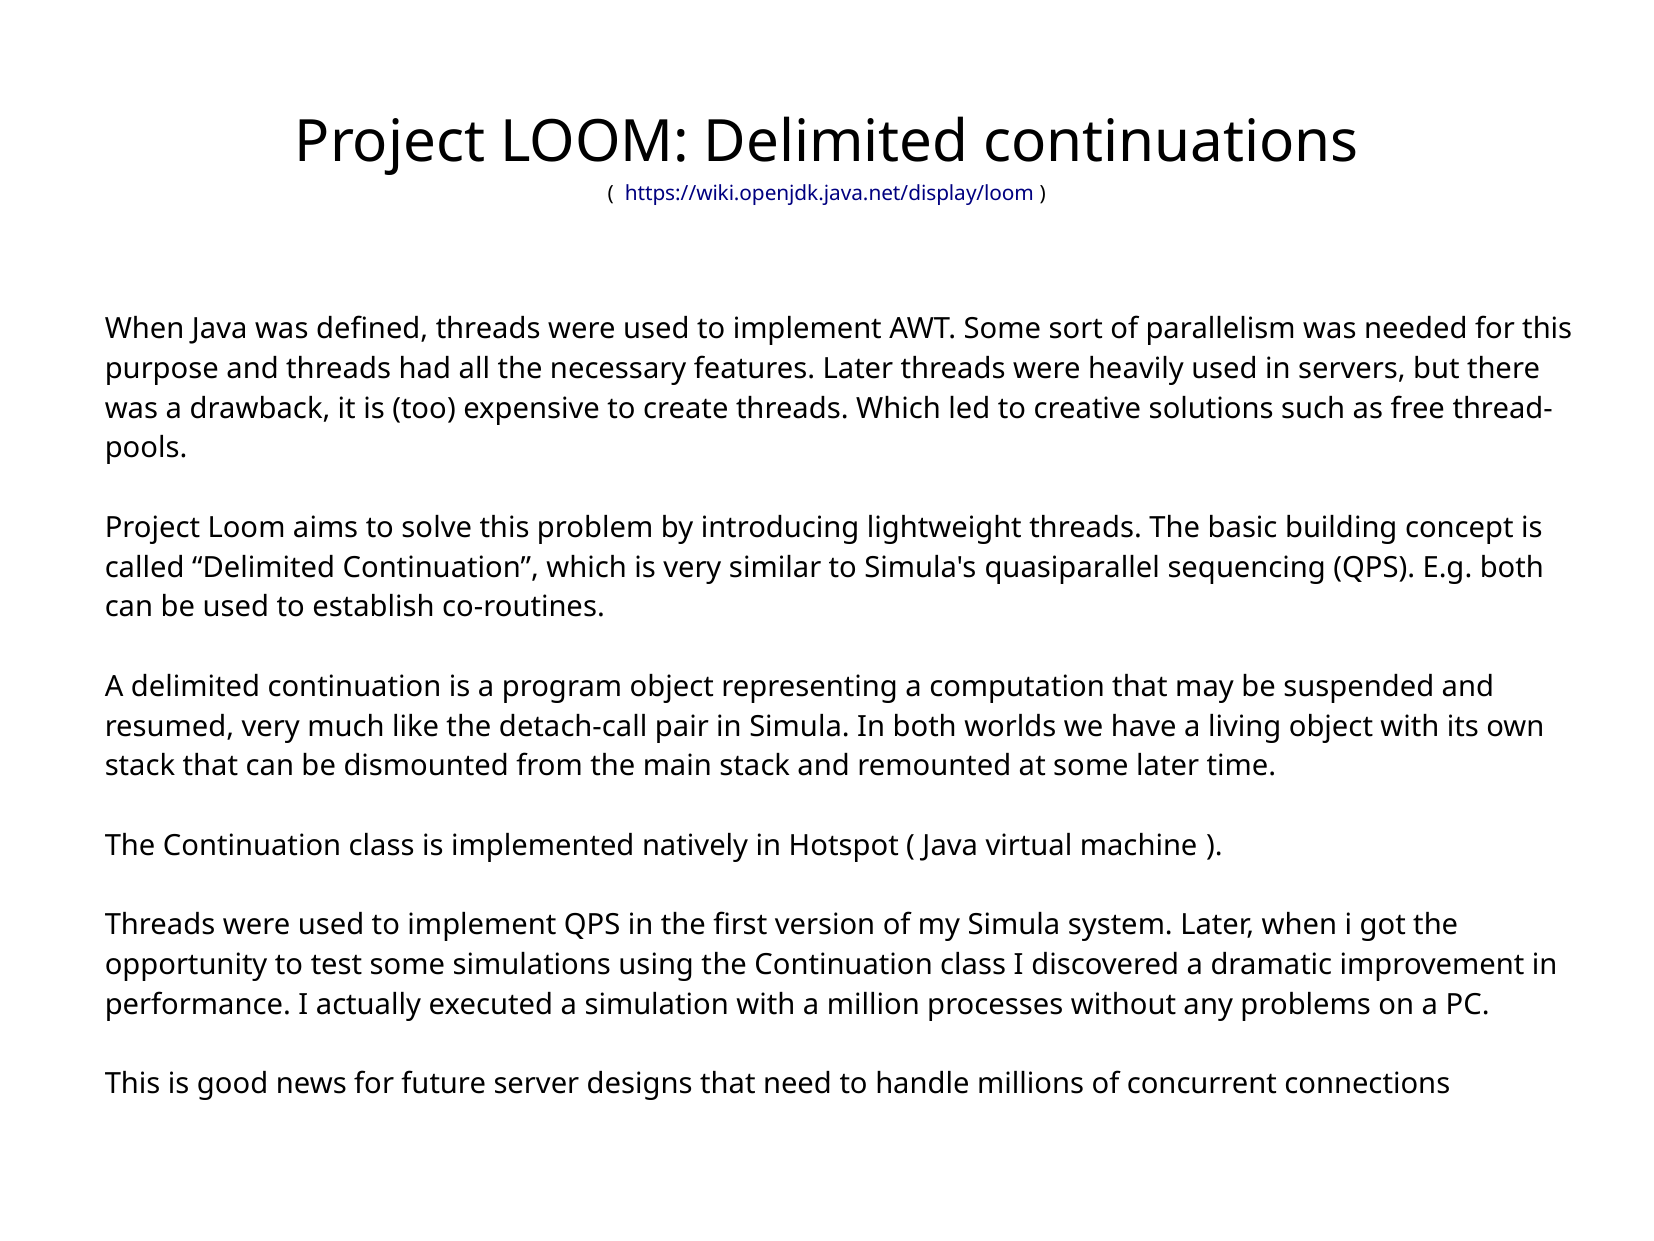

# Project LOOM: Delimited continuations ( https://wiki.openjdk.java.net/display/loom )
When Java was defined, threads were used to implement AWT. Some sort of parallelism was needed for this purpose and threads had all the necessary features. Later threads were heavily used in servers, but there was a drawback, it is (too) expensive to create threads. Which led to creative solutions such as free thread-pools.
Project Loom aims to solve this problem by introducing lightweight threads. The basic building concept is called “Delimited Continuation”, which is very similar to Simula's quasiparallel sequencing (QPS). E.g. both can be used to establish co-routines.
A delimited continuation is a program object representing a computation that may be suspended and resumed, very much like the detach-call pair in Simula. In both worlds we have a living object with its own stack that can be dismounted from the main stack and remounted at some later time.
The Continuation class is implemented natively in Hotspot ( Java virtual machine ).
Threads were used to implement QPS in the first version of my Simula system. Later, when i got the opportunity to test some simulations using the Continuation class I discovered a dramatic improvement in performance. I actually executed a simulation with a million processes without any problems on a PC.
This is good news for future server designs that need to handle millions of concurrent connections